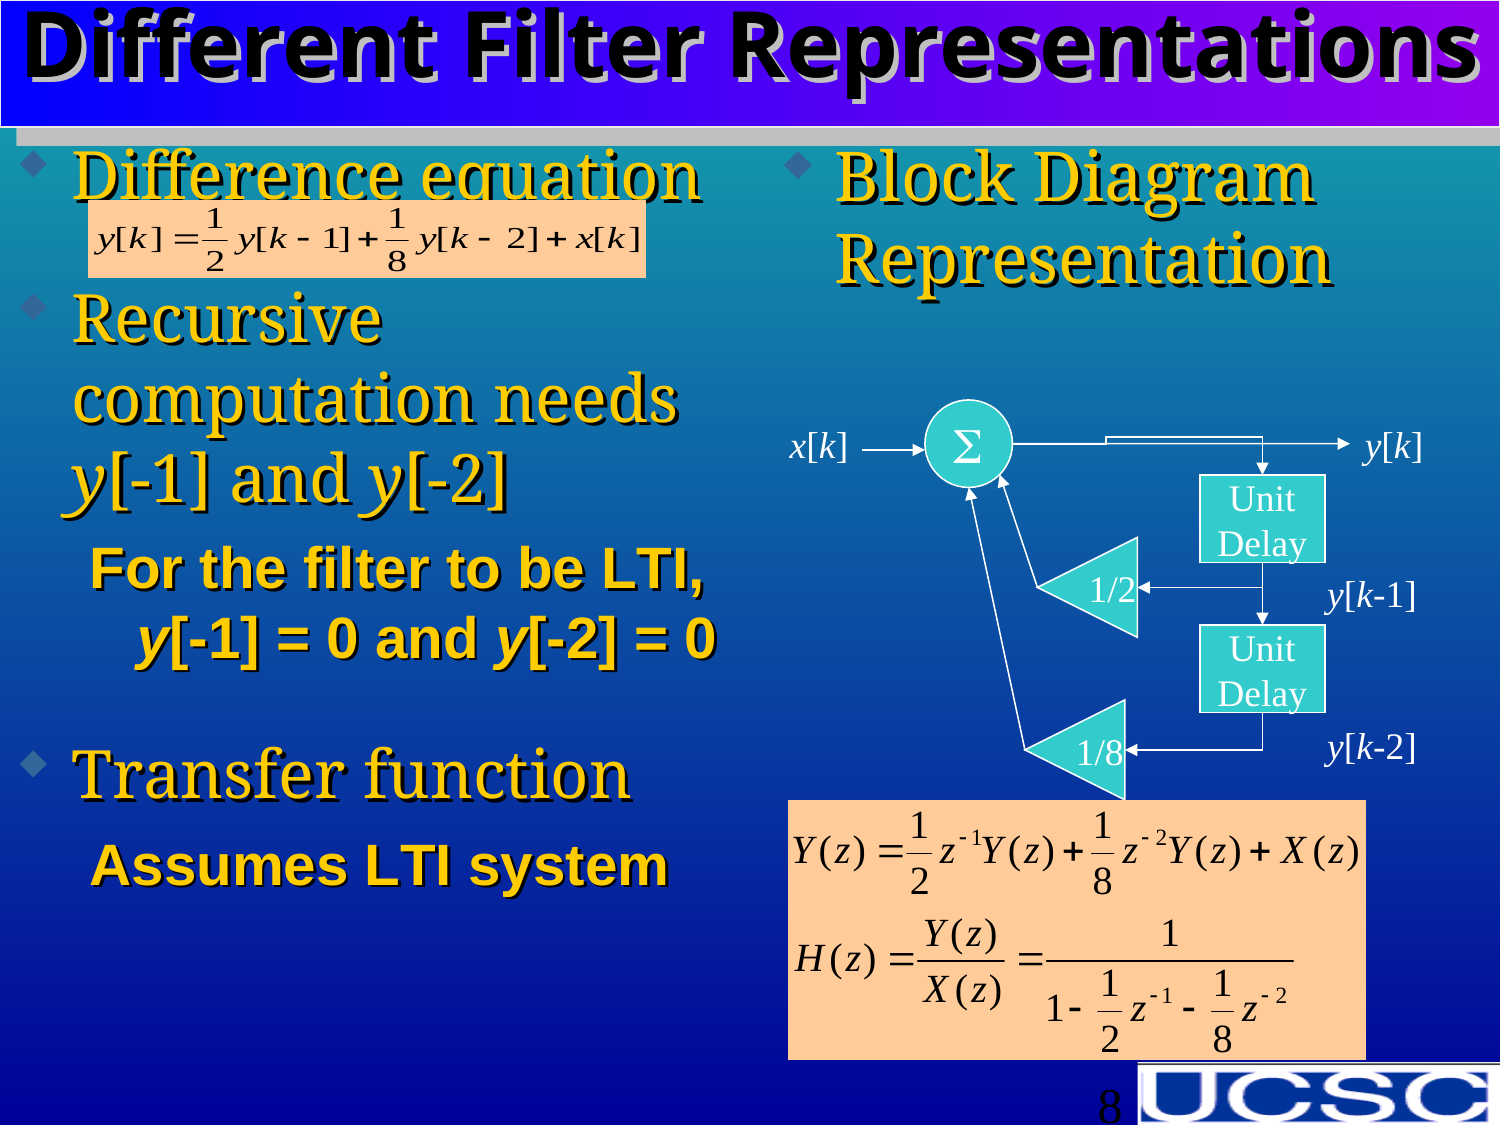

# Different Filter Representations
Block Diagram Representation
Difference equation
Recursive computation needs y[-1] and y[-2]
For the filter to be LTI, y[-1] = 0 and y[-2] = 0
Transfer function
Assumes LTI system
x[k]

y[k]
Unit
Delay
1/2
y[k-1]
Unit
Delay
1/8
y[k-2]
8